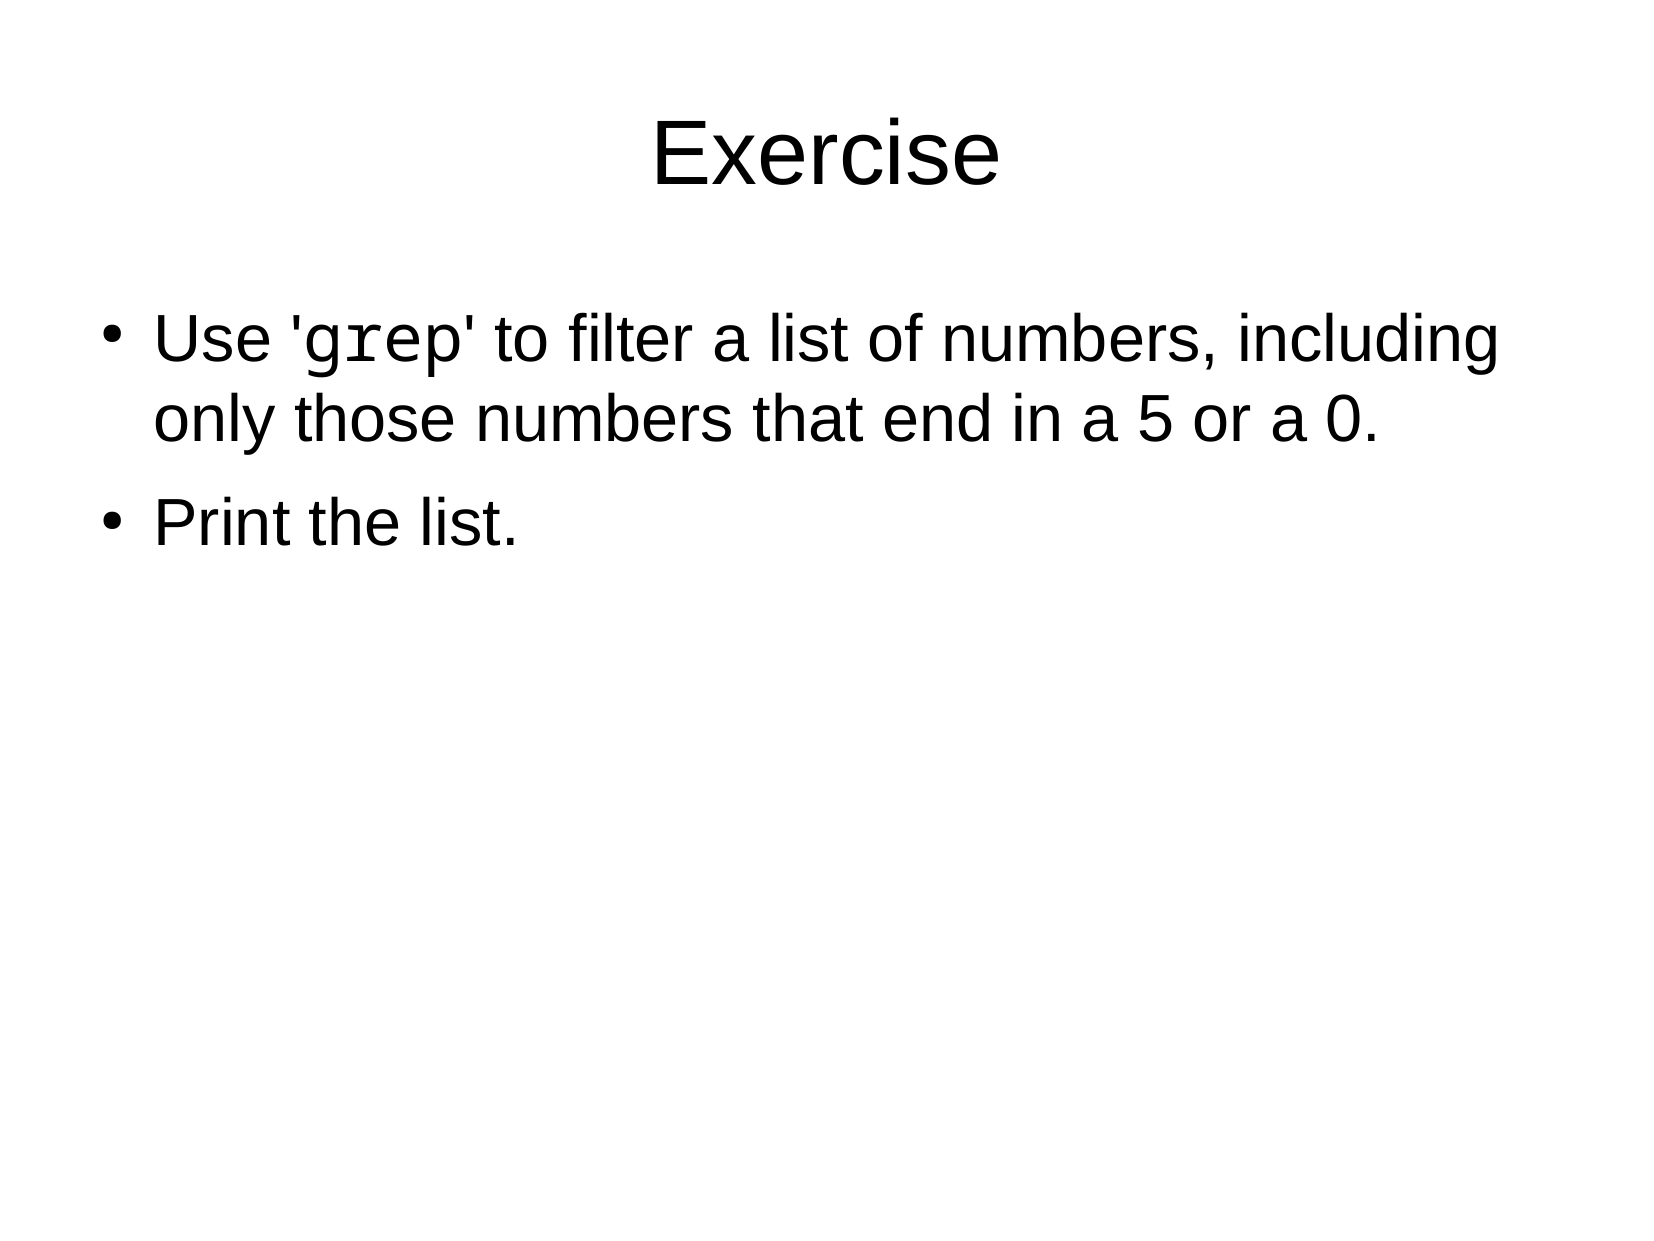

# Exercise
Use 'grep' to filter a list of numbers, including only those numbers that end in a 5 or a 0.
Print the list.